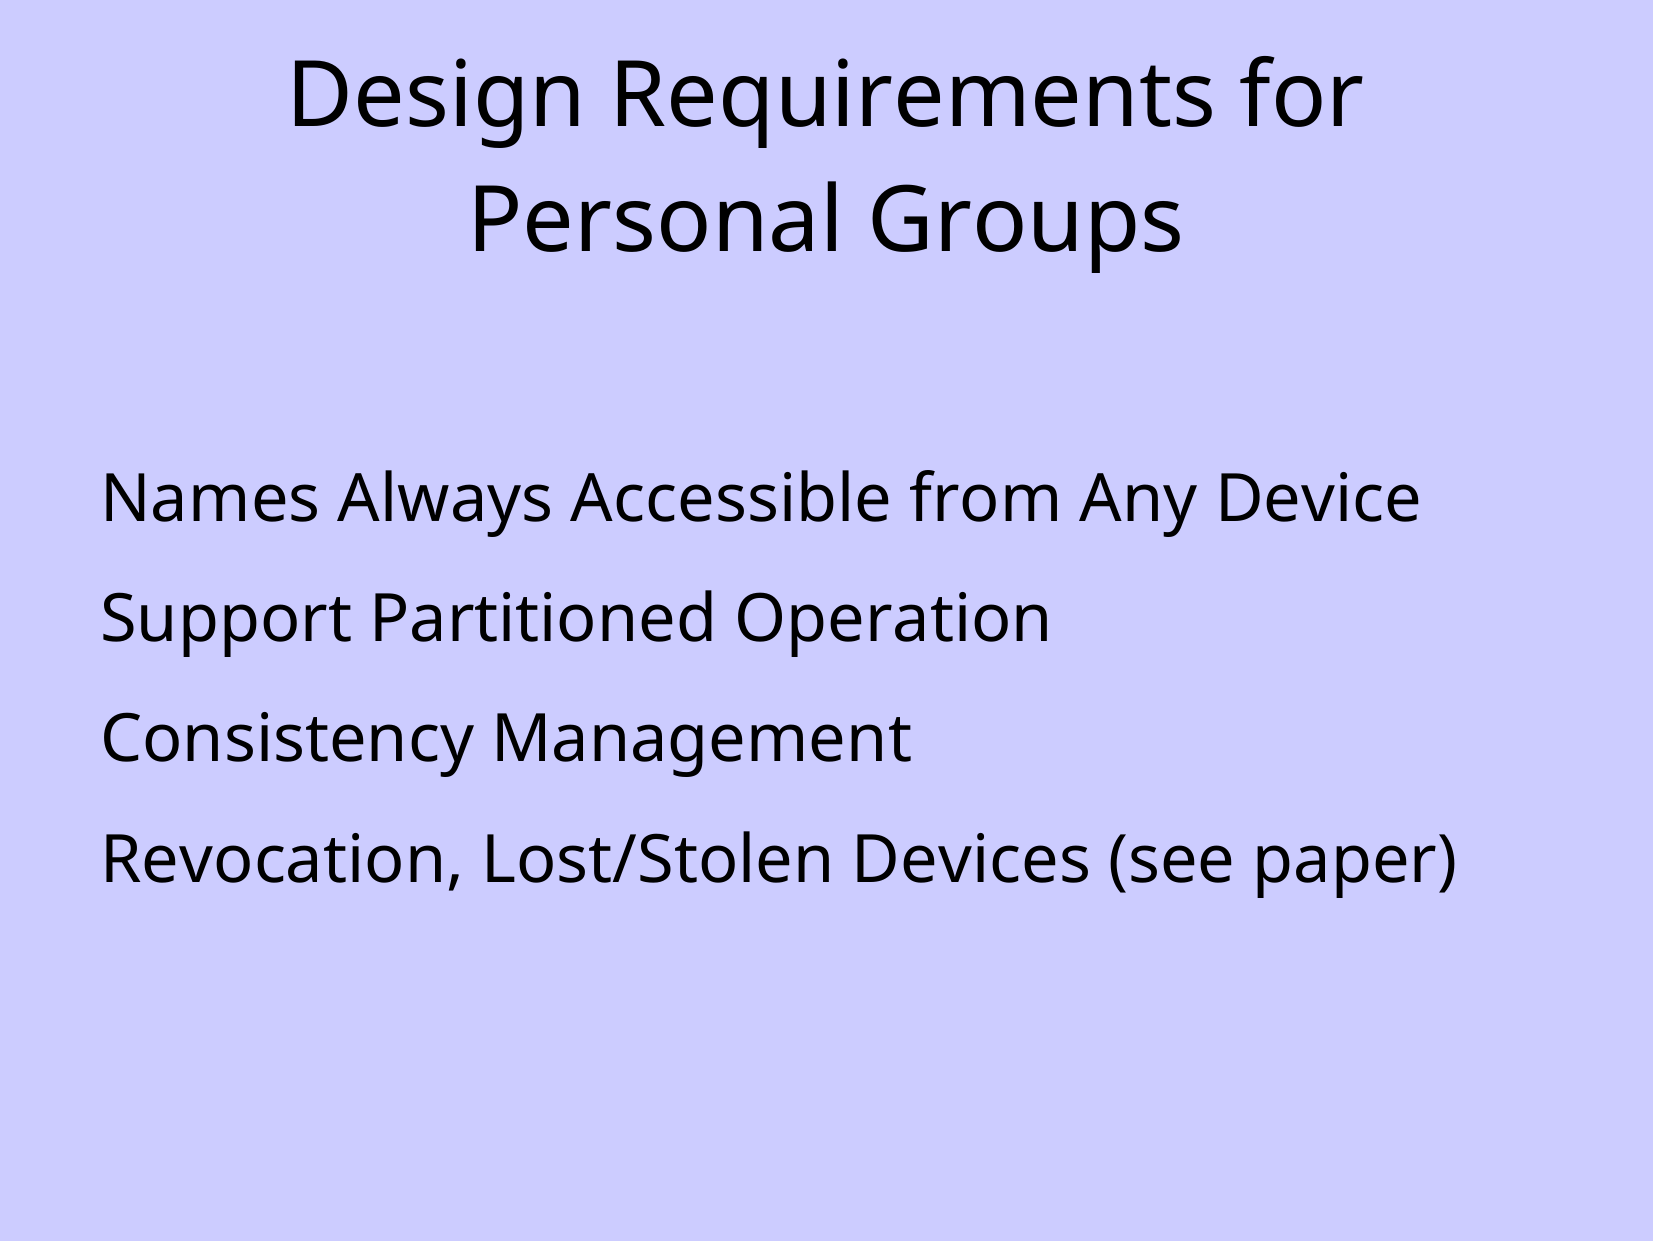

# Design Requirements for Personal Groups
Names Always Accessible from Any Device
Support Partitioned Operation
Consistency Management
Revocation, Lost/Stolen Devices (see paper)